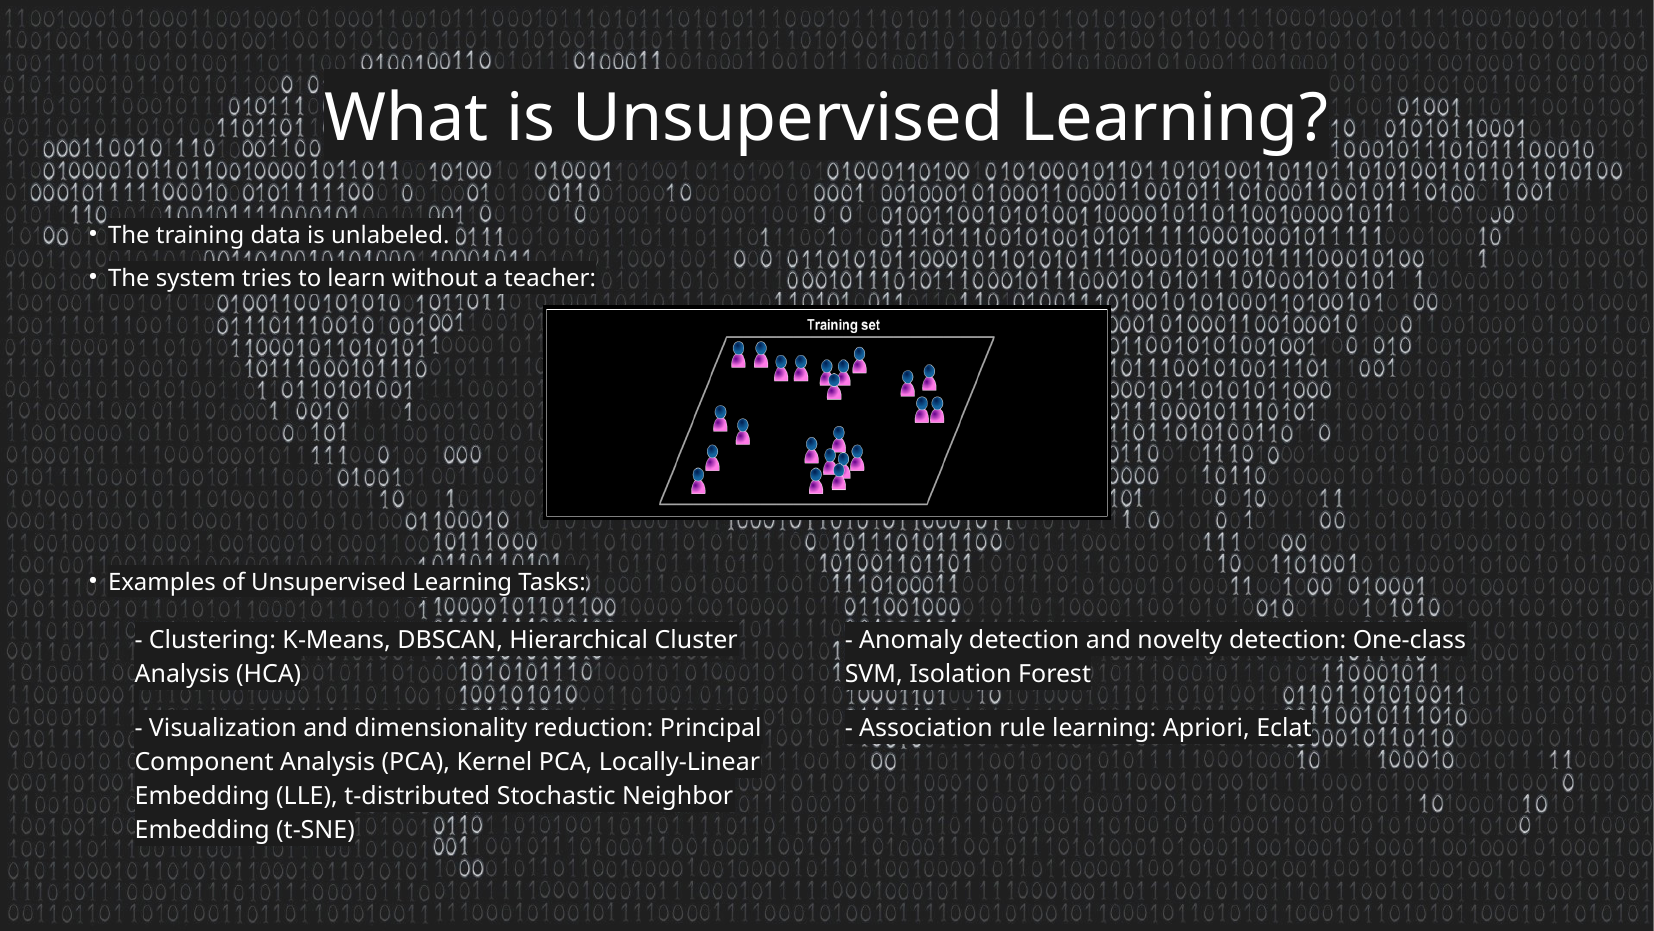

# What is Unsupervised Learning?
The training data is unlabeled.
The system tries to learn without a teacher:
Examples of Unsupervised Learning Tasks:
| - Clustering: K-Means, DBSCAN, Hierarchical Cluster Analysis (HCA) | - Anomaly detection and novelty detection: One-class SVM, Isolation Forest |
| --- | --- |
| - Visualization and dimensionality reduction: Principal Component Analysis (PCA), Kernel PCA, Locally-Linear Embedding (LLE), t-distributed Stochastic Neighbor Embedding (t-SNE) | - Association rule learning: Apriori, Eclat |